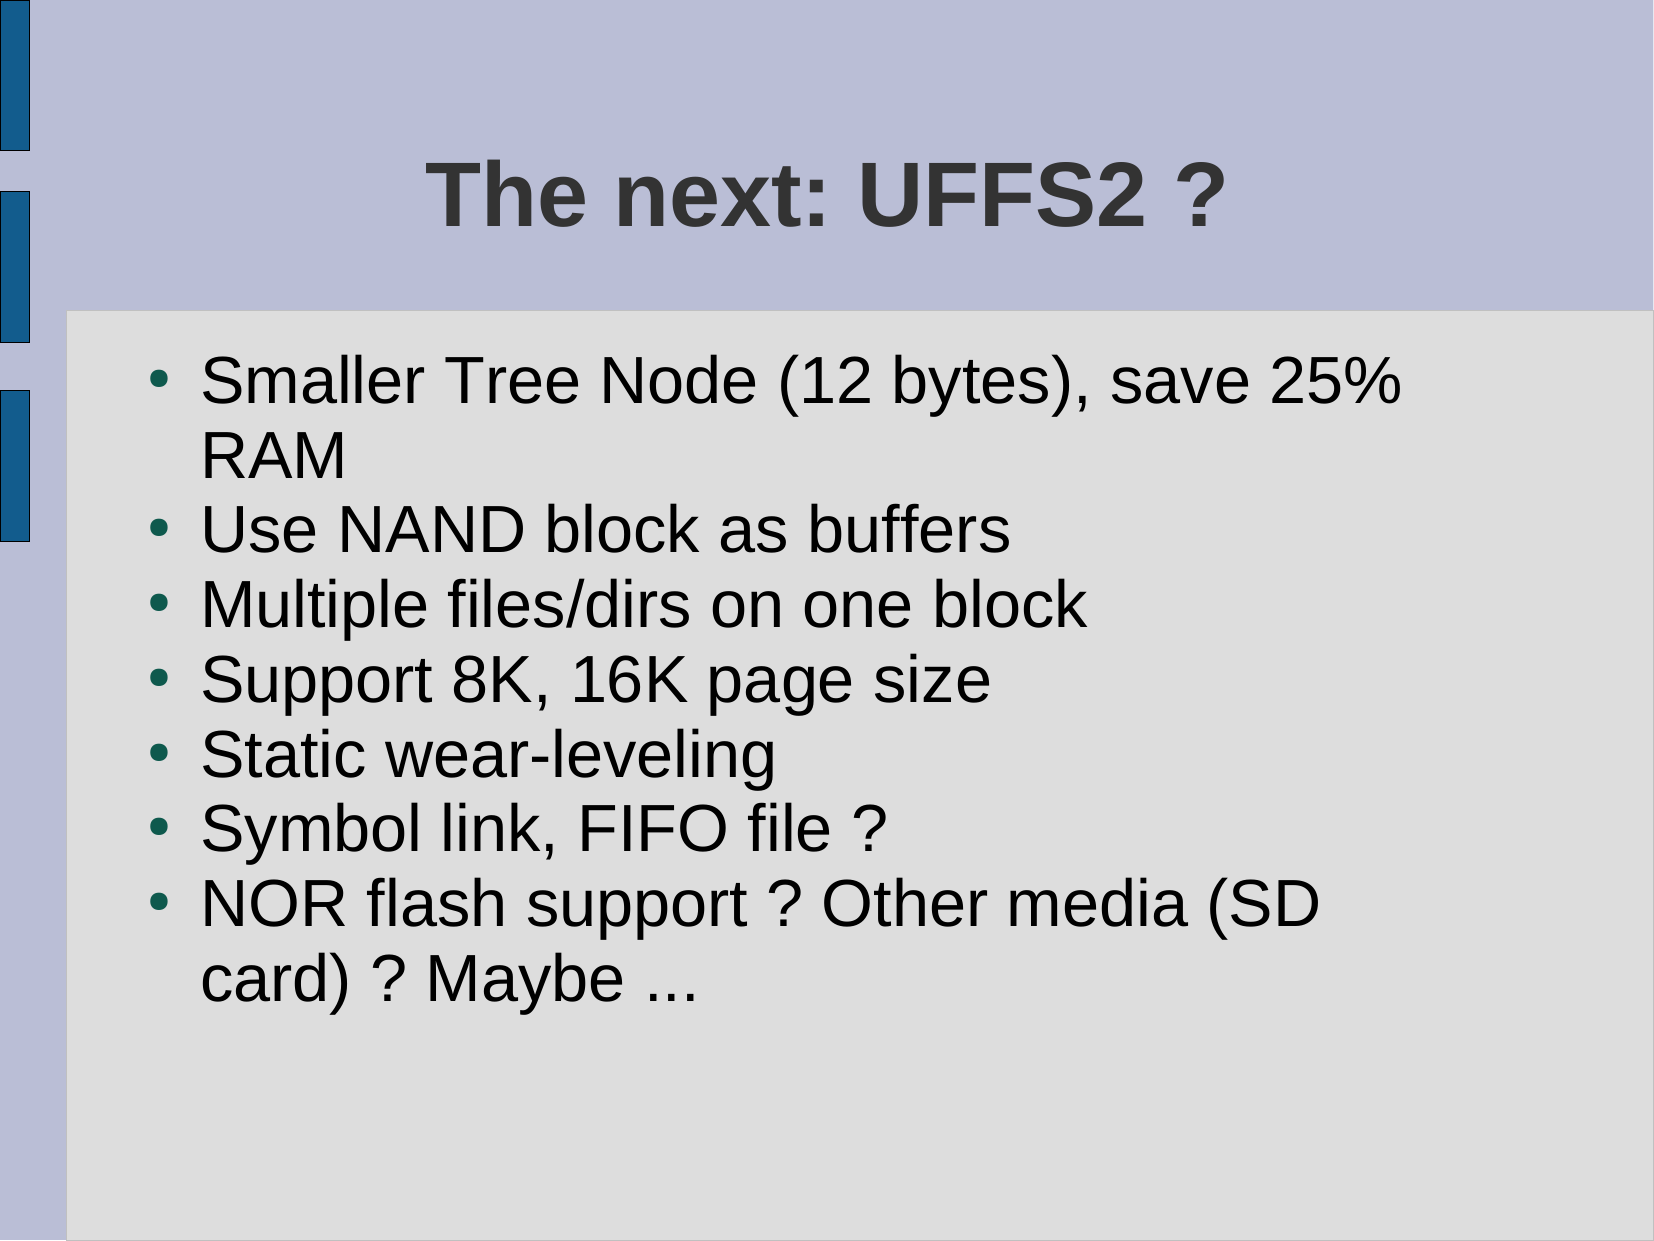

# The next: UFFS2 ?
Smaller Tree Node (12 bytes), save 25% RAM
Use NAND block as buffers
Multiple files/dirs on one block
Support 8K, 16K page size
Static wear-leveling
Symbol link, FIFO file ?
NOR flash support ? Other media (SD card) ? Maybe ...